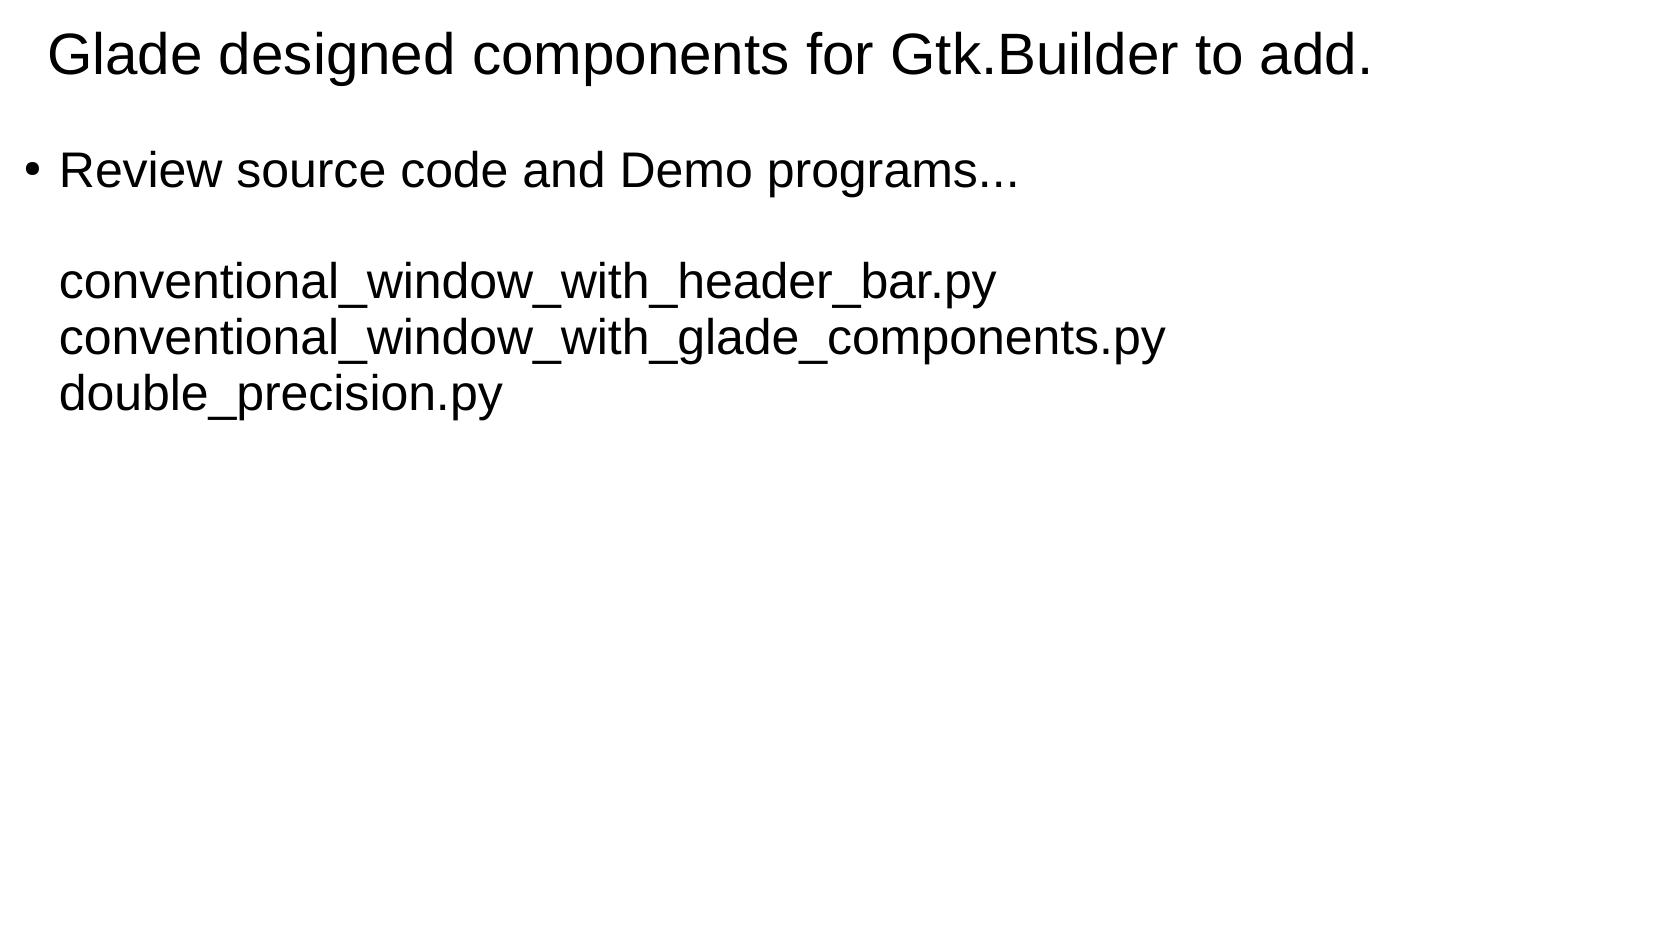

Glade designed components for Gtk.Builder to add.
# Review source code and Demo programs... conventional_window_with_header_bar.py conventional_window_with_glade_components.py double_precision.py